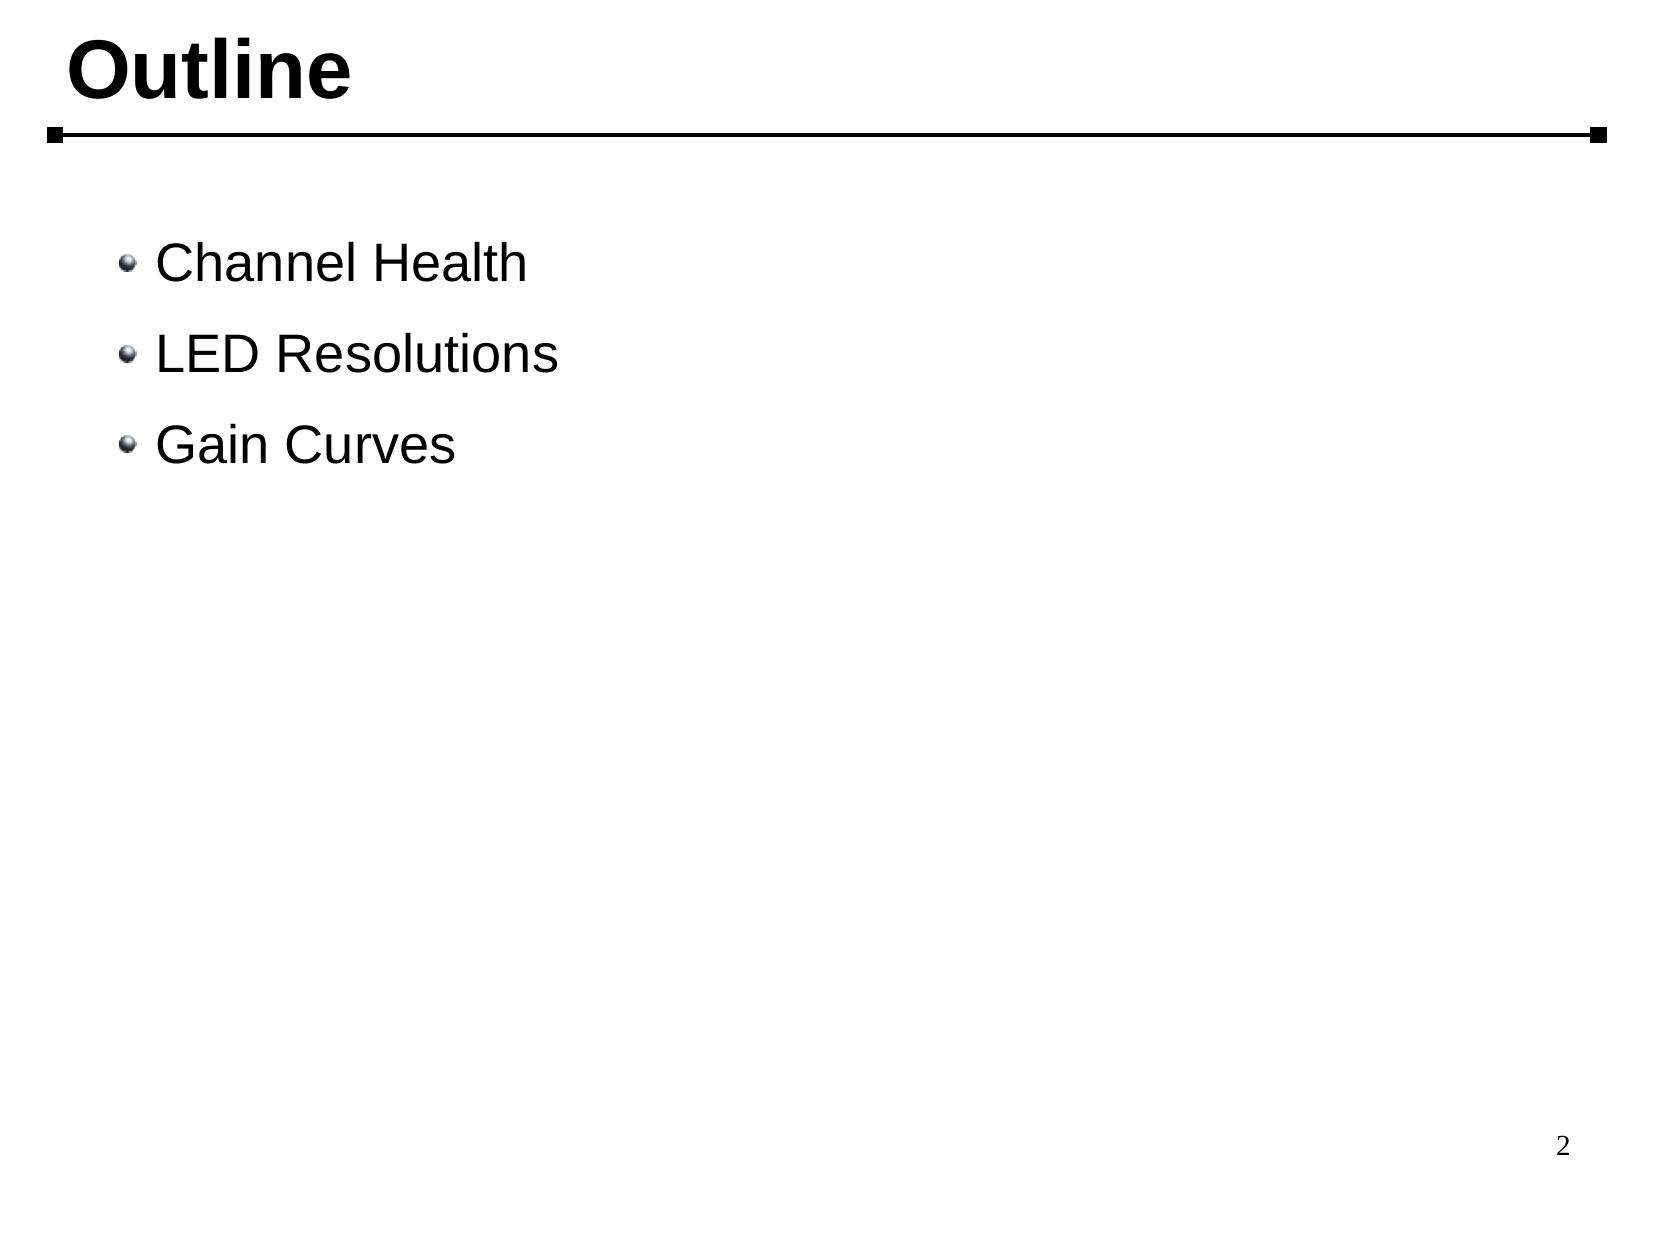

Outline
Channel Health
LED Resolutions
Gain Curves
2